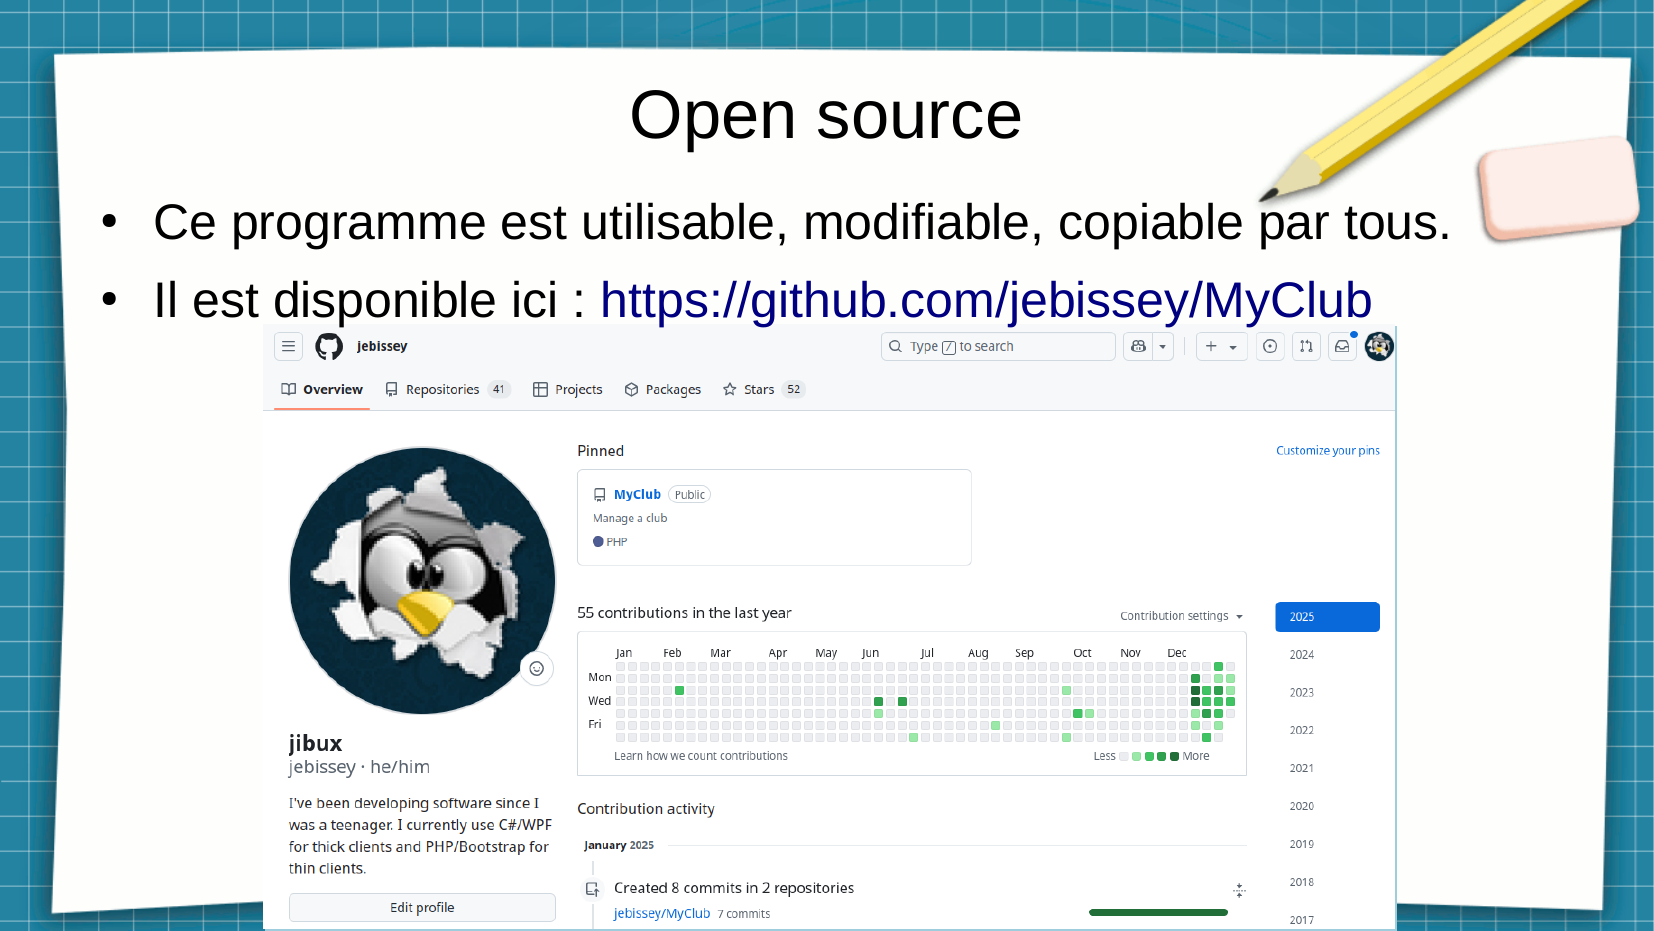

Open source
# Ce programme est utilisable, modifiable, copiable par tous.
Il est disponible ici : https://github.com/jebissey/MyClub